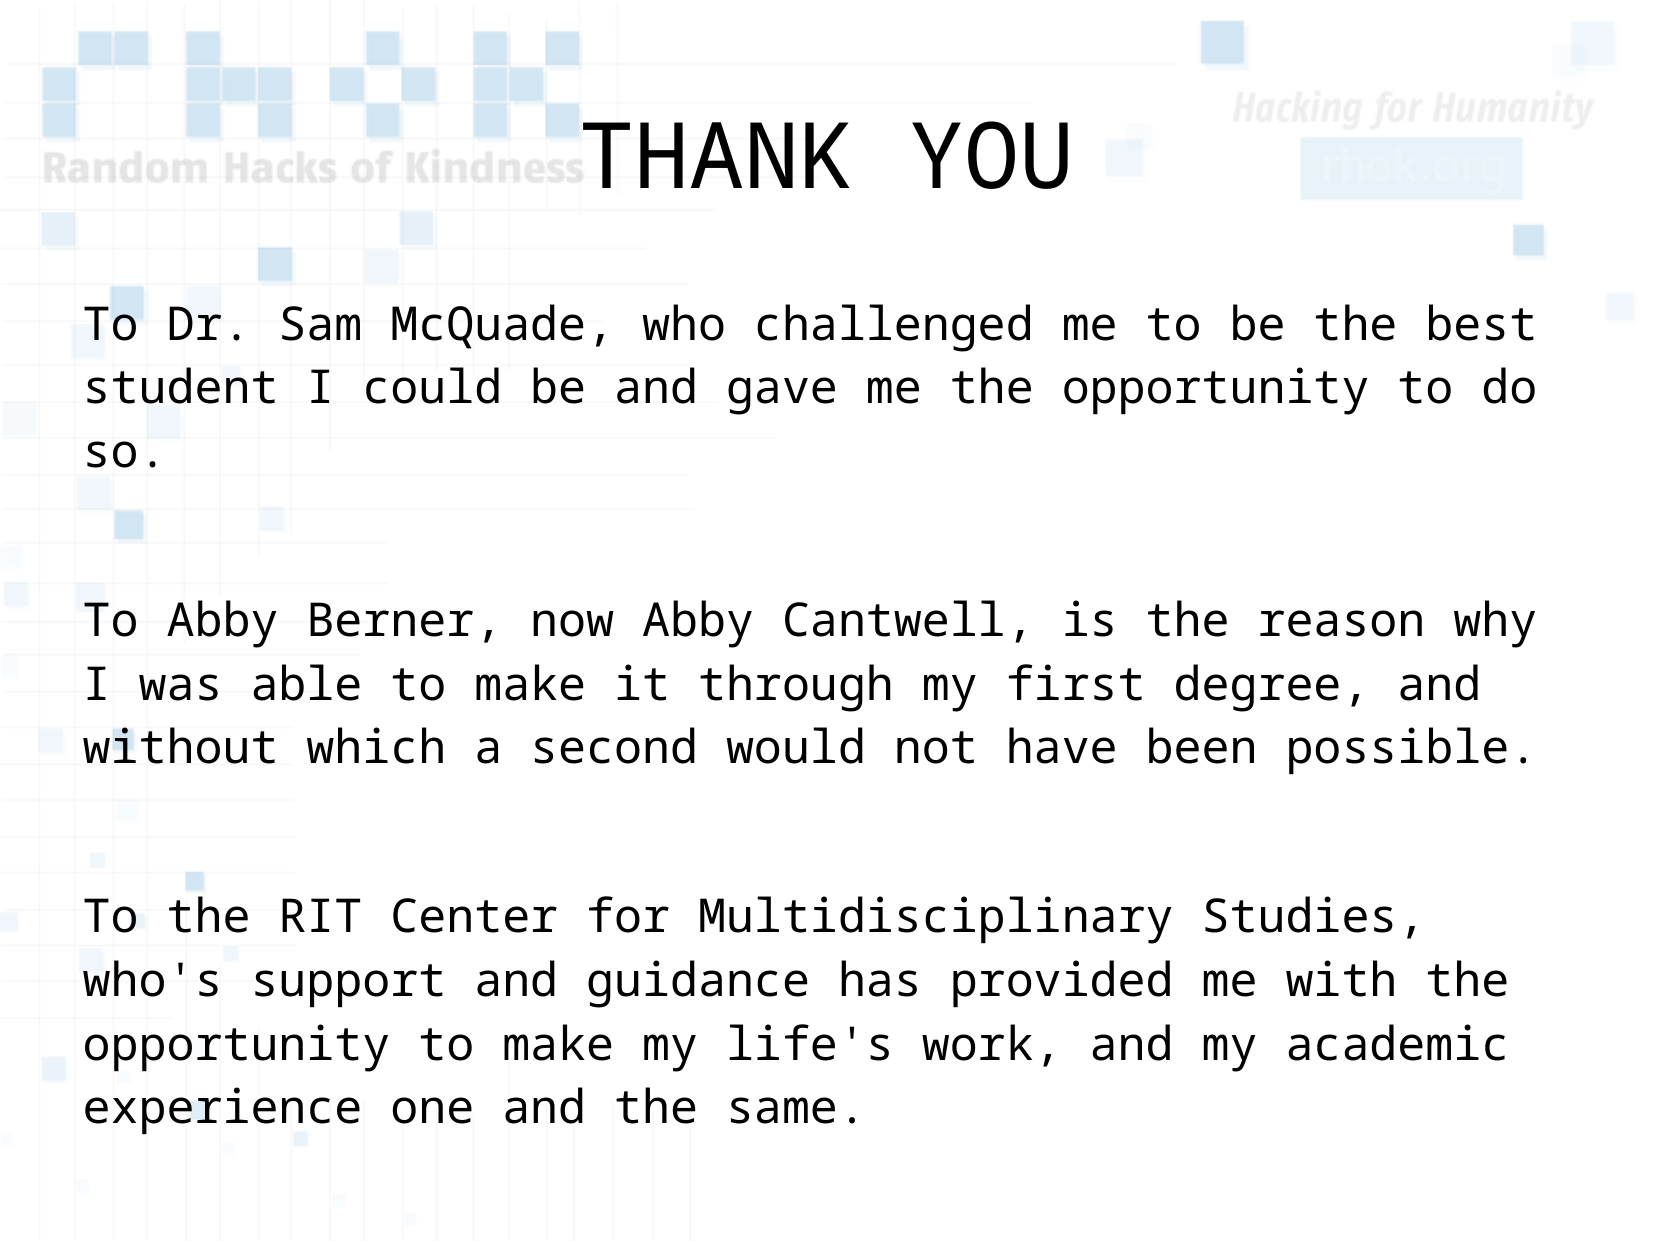

# THANK YOU
To Dr. Sam McQuade, who challenged me to be the best student I could be and gave me the opportunity to do so.
To Abby Berner, now Abby Cantwell, is the reason why I was able to make it through my first degree, and without which a second would not have been possible.
To the RIT Center for Multidisciplinary Studies, who's support and guidance has provided me with the opportunity to make my life's work, and my academic experience one and the same.